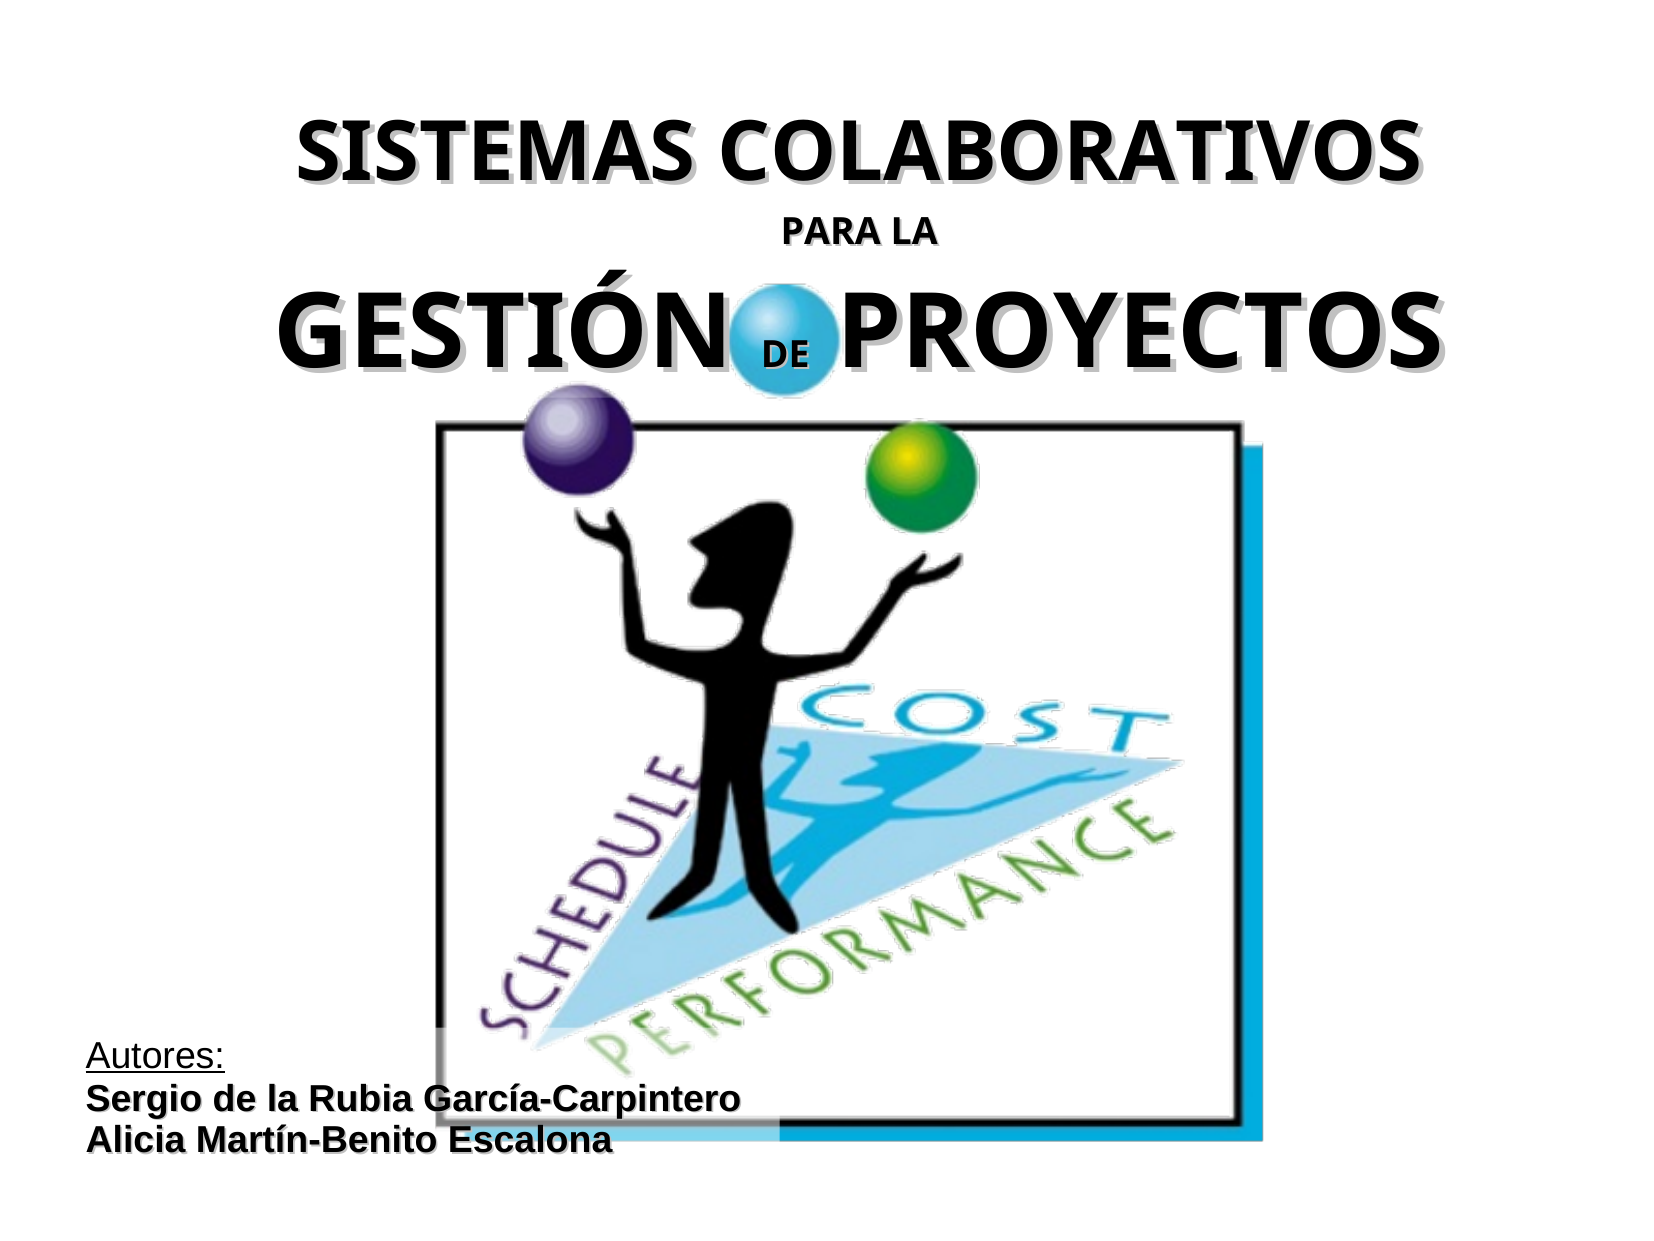

# SISTEMAS COLABORATIVOS
PARA LA
GESTIÓN DE PROYECTOS
Autores:
Sergio de la Rubia García-Carpintero
Alicia Martín-Benito Escalona